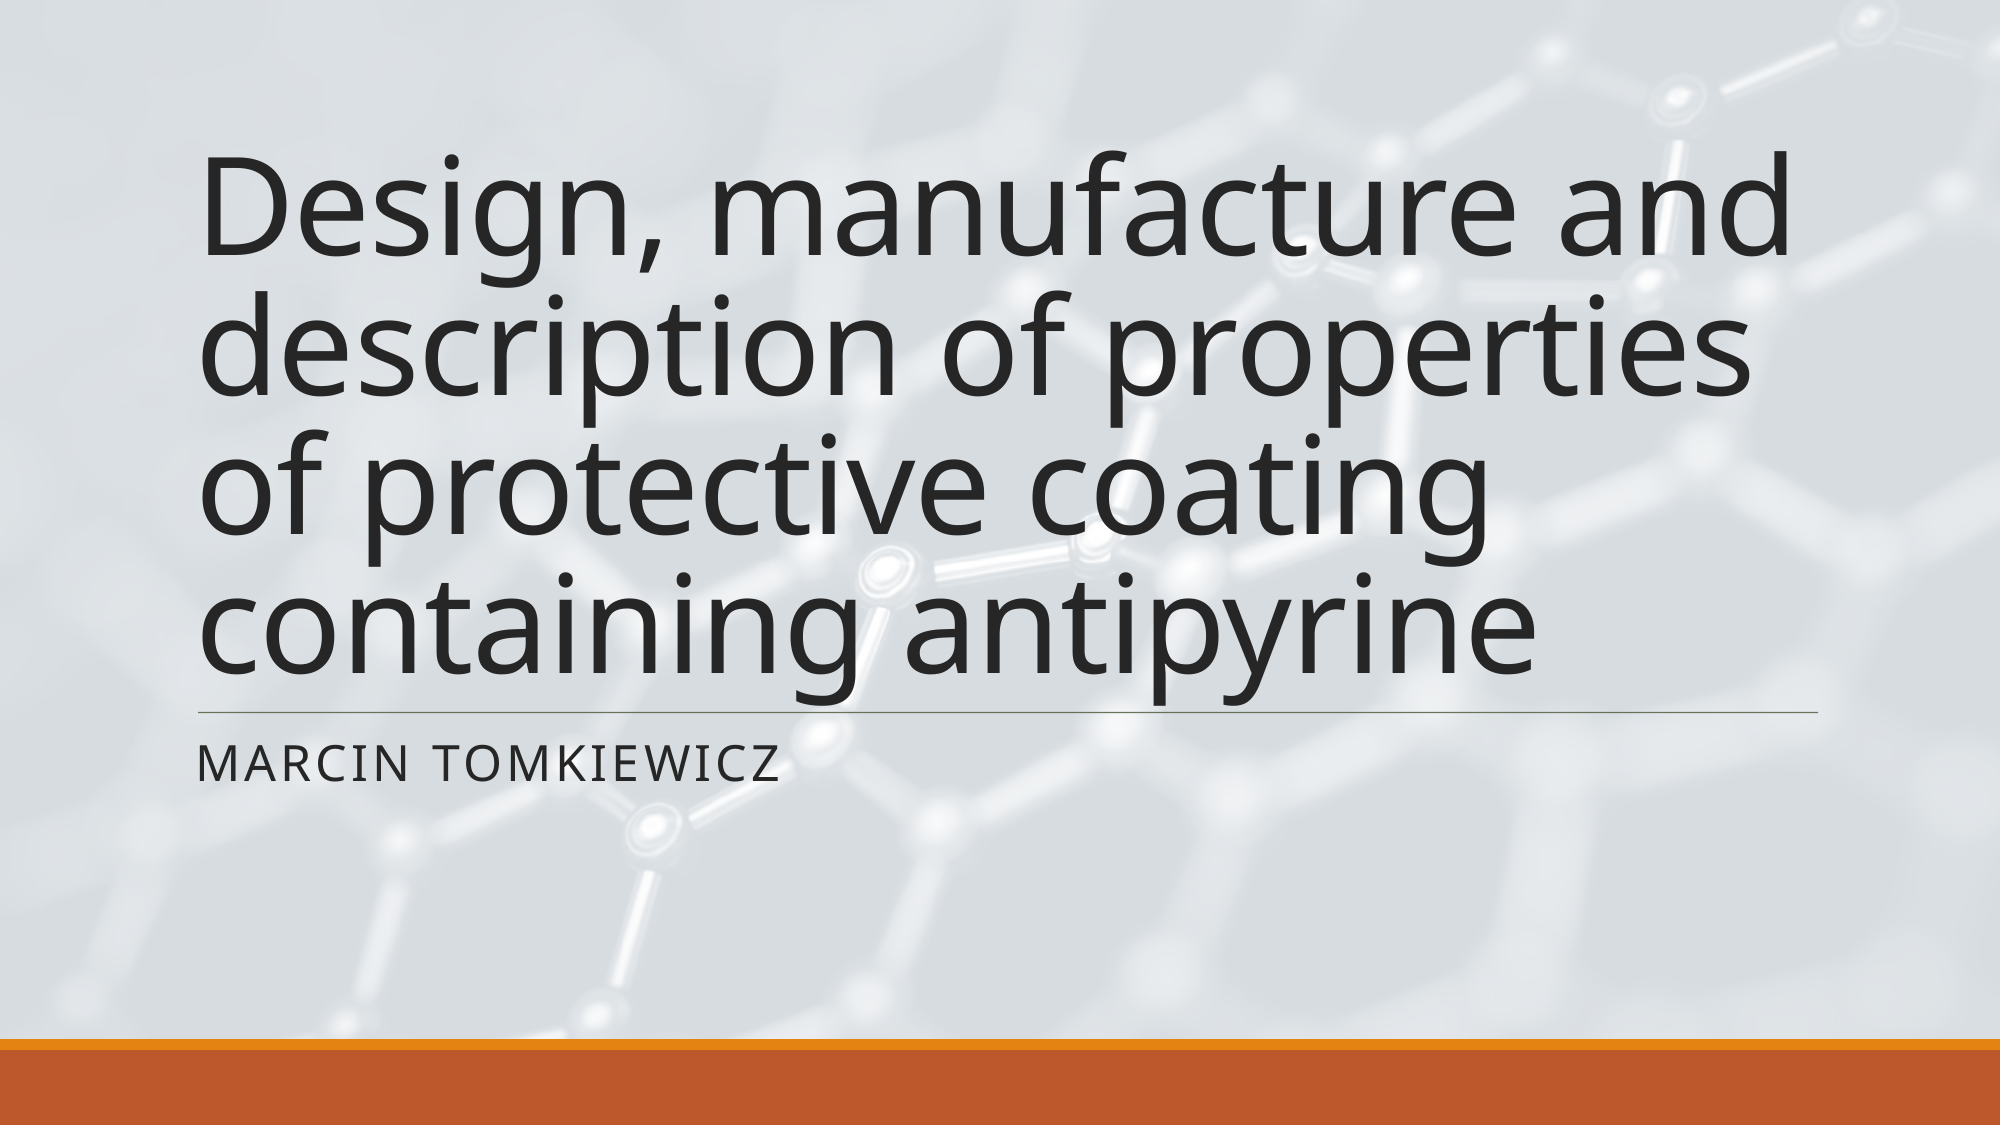

# Design, manufacture and description of properties of protective coating containing antipyrine
Marcin Tomkiewicz